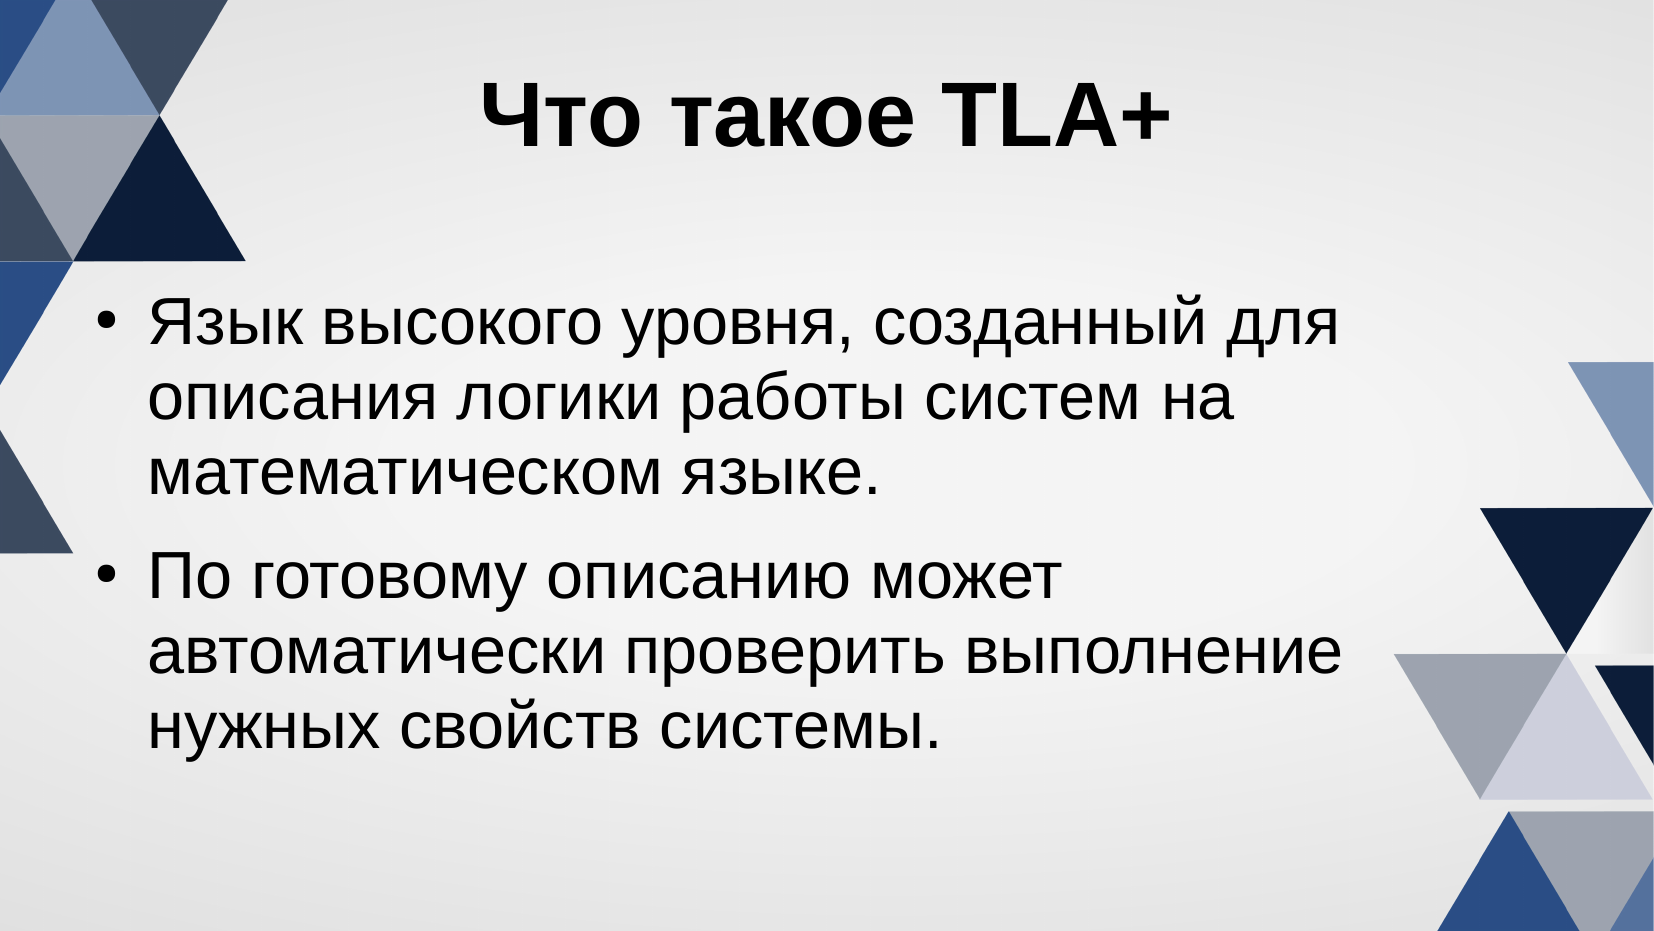

# Что такое TLA+
Язык высокого уровня, созданный для описания логики работы систем на математическом языке.
По готовому описанию может автоматически проверить выполнение нужных свойств системы.